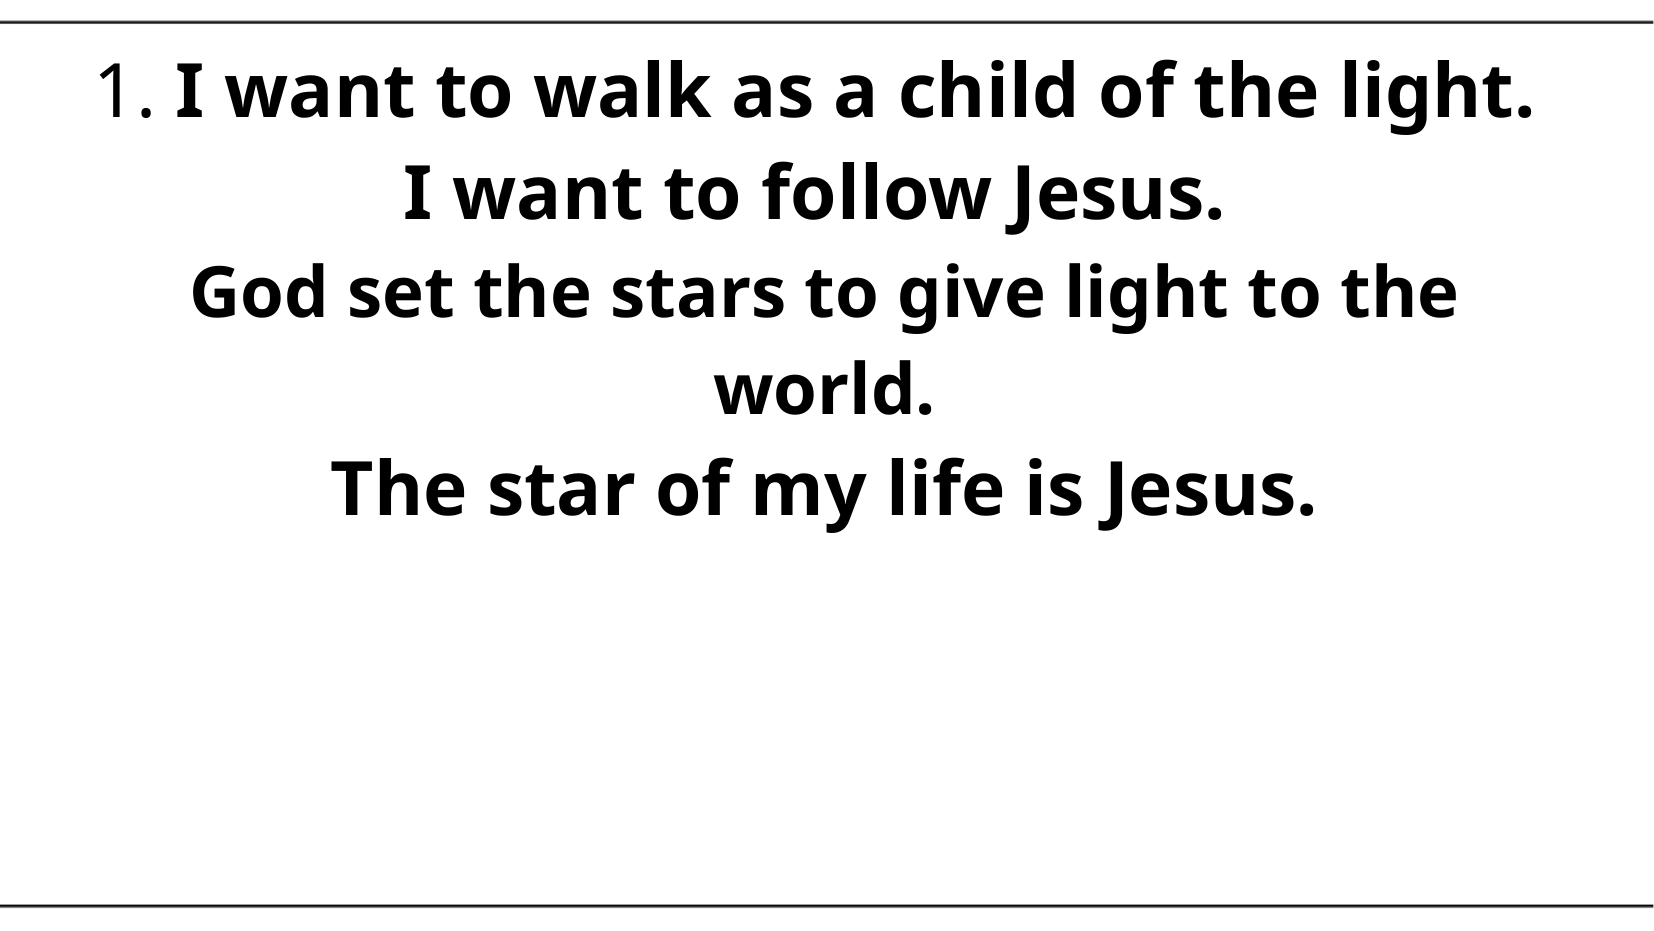

1. I want to walk as a child of the light.
I want to follow Jesus.
God set the stars to give light to the world.
The star of my life is Jesus.